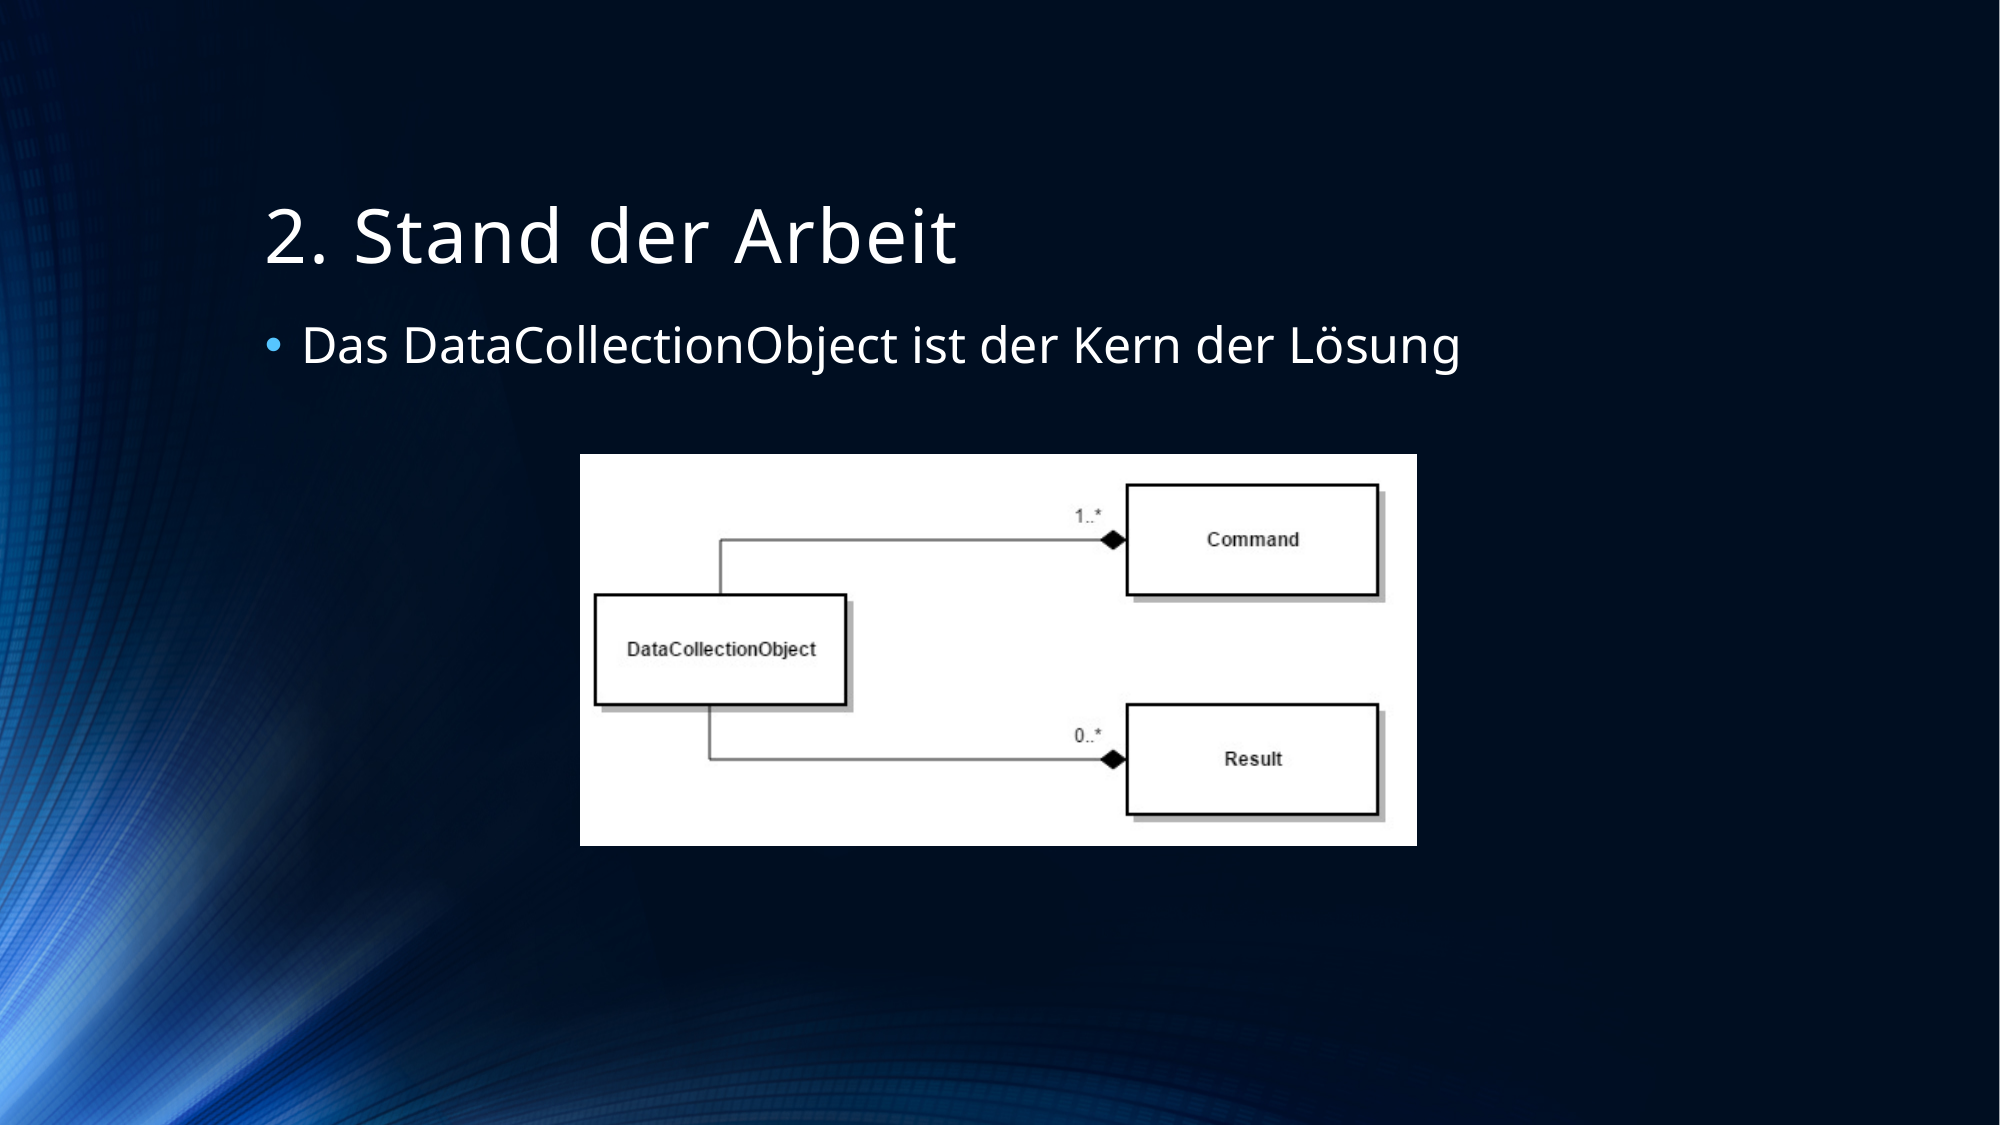

# 2. Stand der Arbeit
Das DataCollectionObject ist der Kern der Lösung